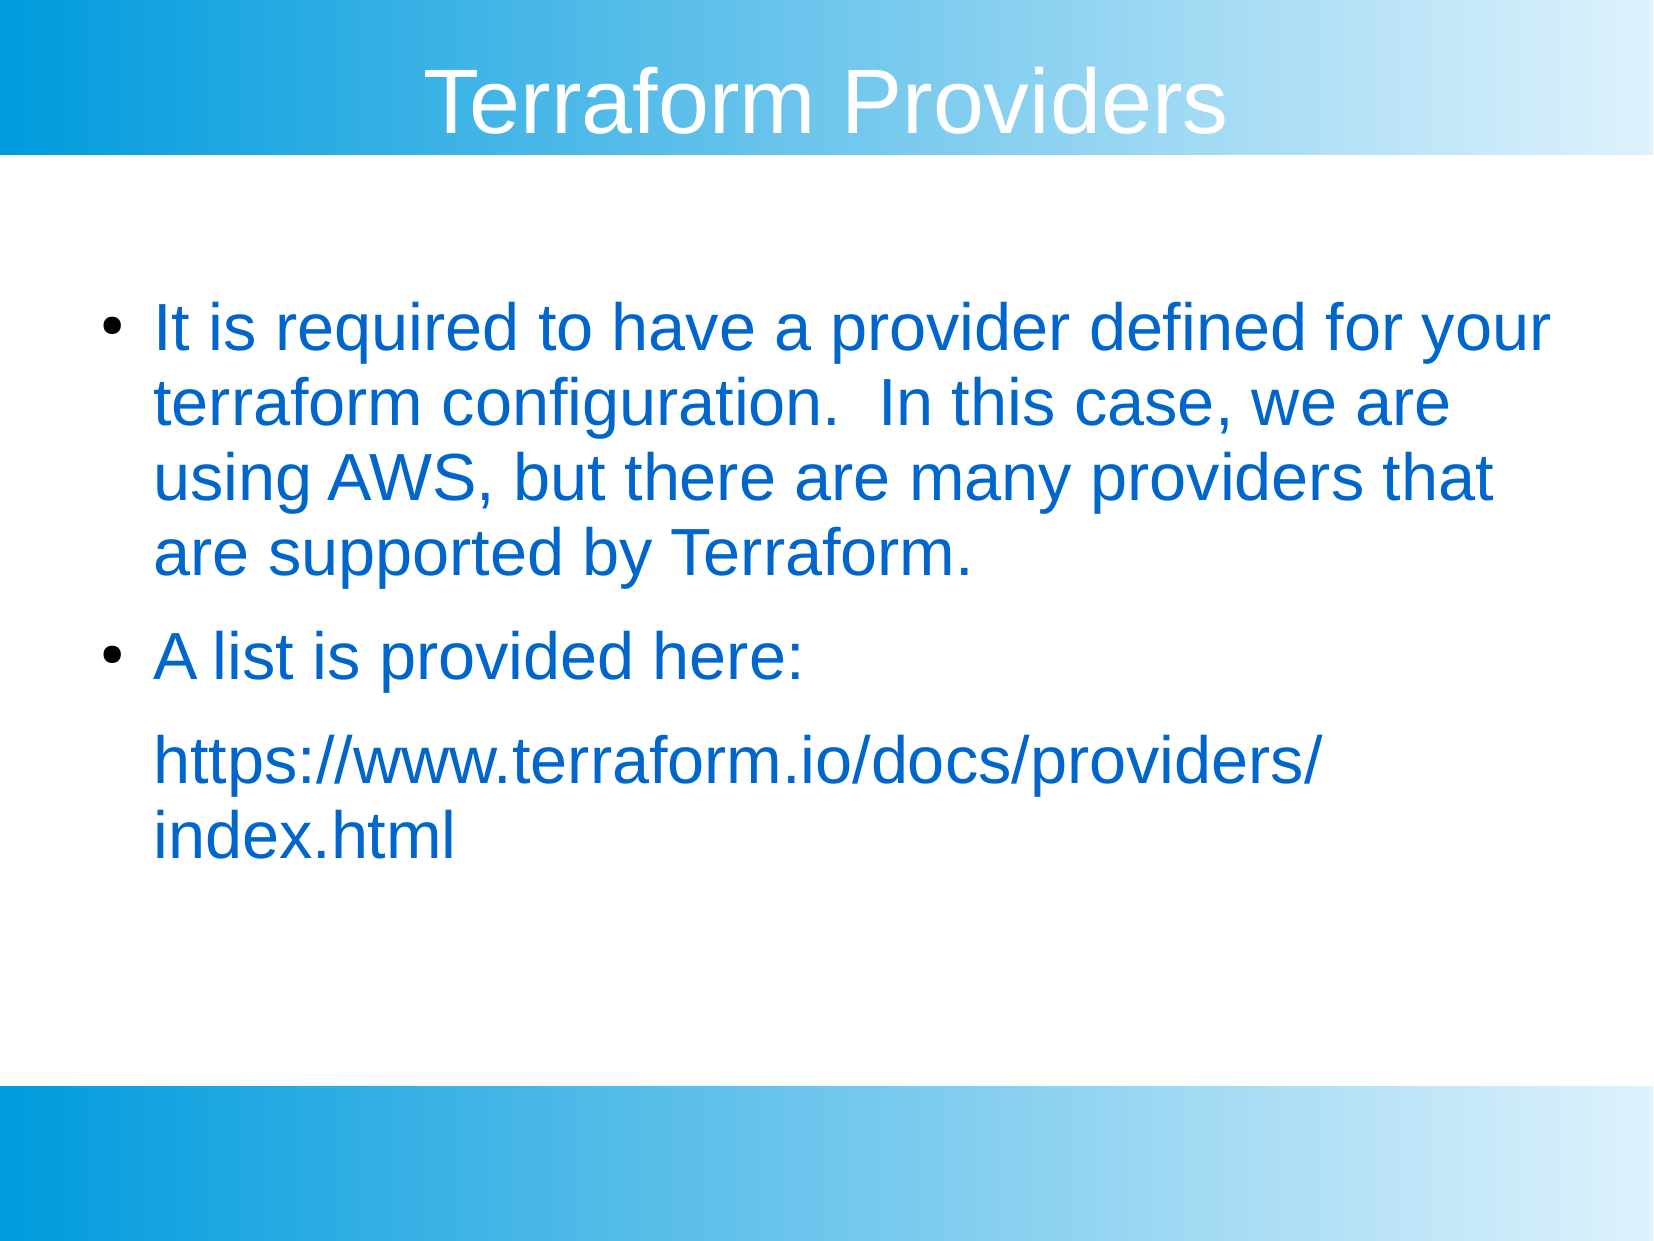

# Terraform Providers
It is required to have a provider defined for your terraform configuration. In this case, we are using AWS, but there are many providers that are supported by Terraform.
A list is provided here:
https://www.terraform.io/docs/providers/index.html